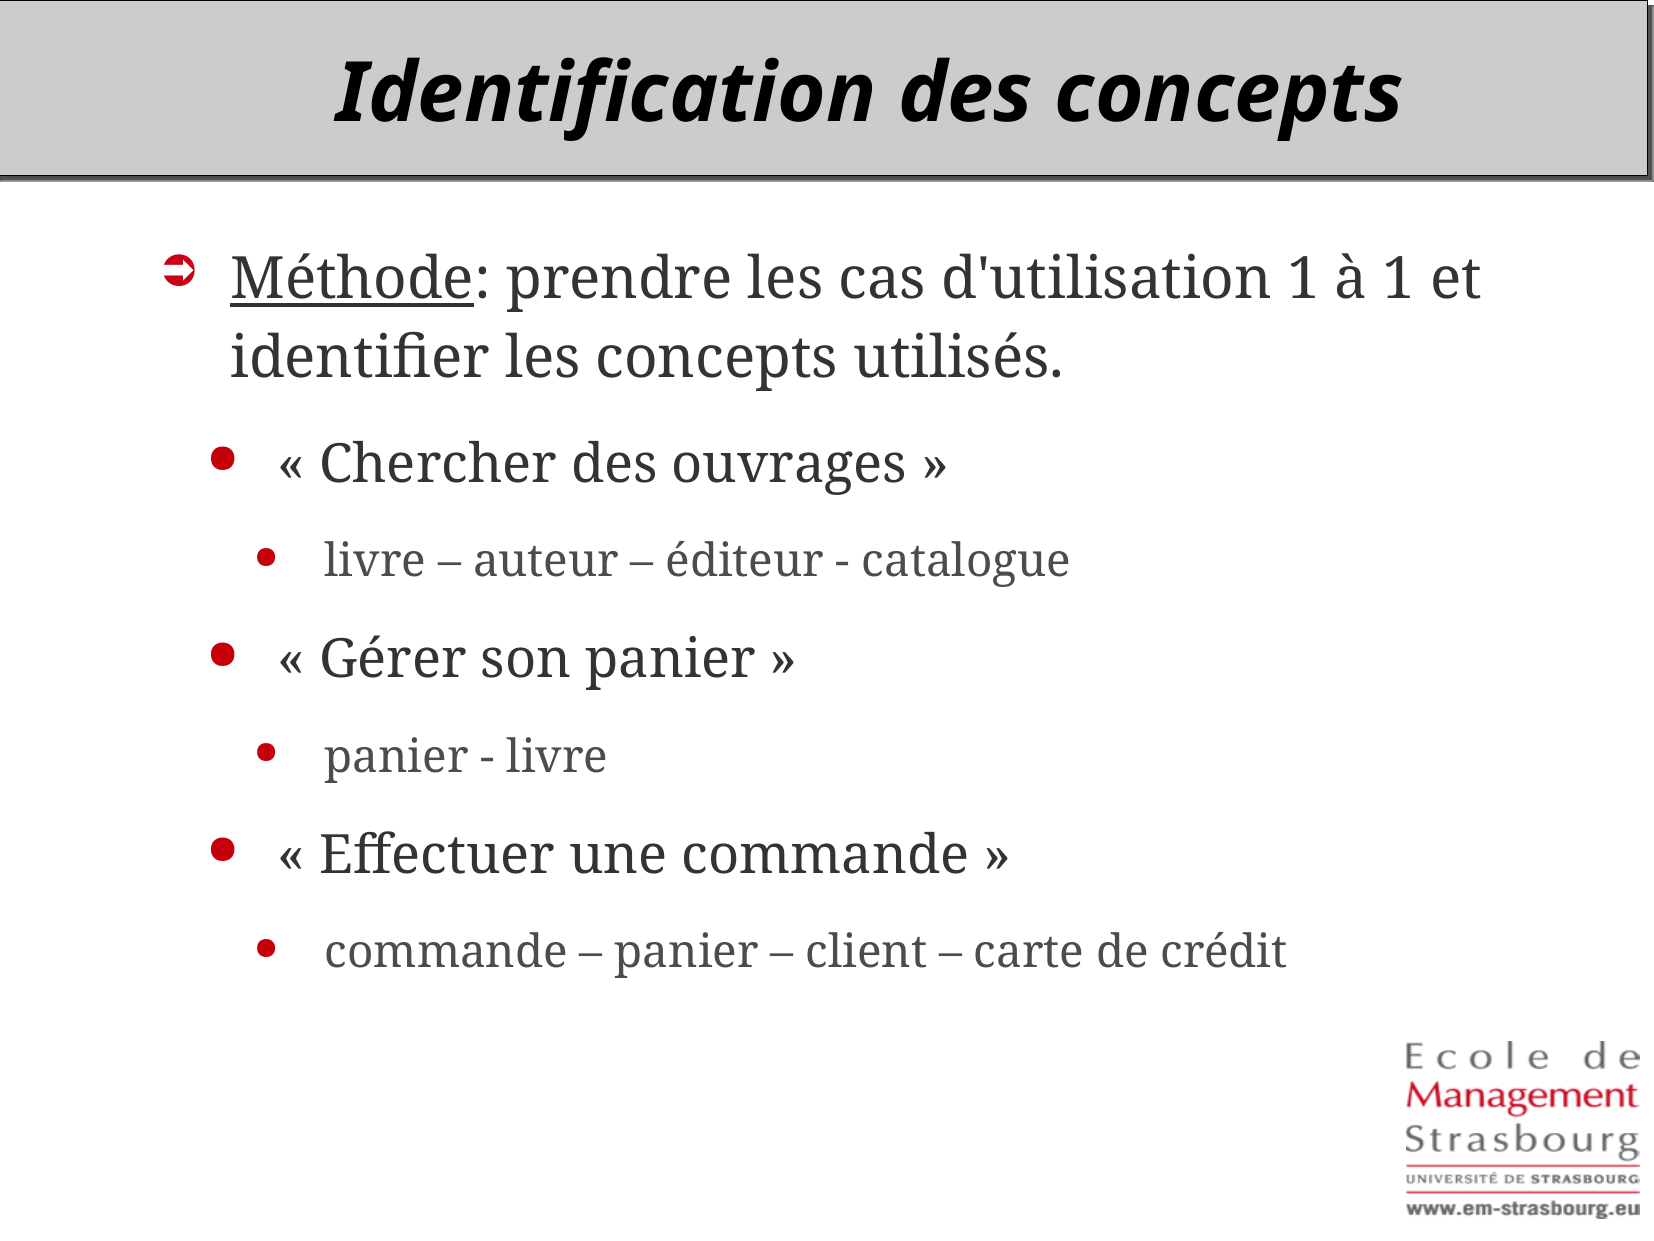

# Identification des concepts
Méthode: prendre les cas d'utilisation 1 à 1 et identifier les concepts utilisés.
« Chercher des ouvrages »
livre – auteur – éditeur - catalogue
« Gérer son panier »
panier - livre
« Effectuer une commande »
commande – panier – client – carte de crédit